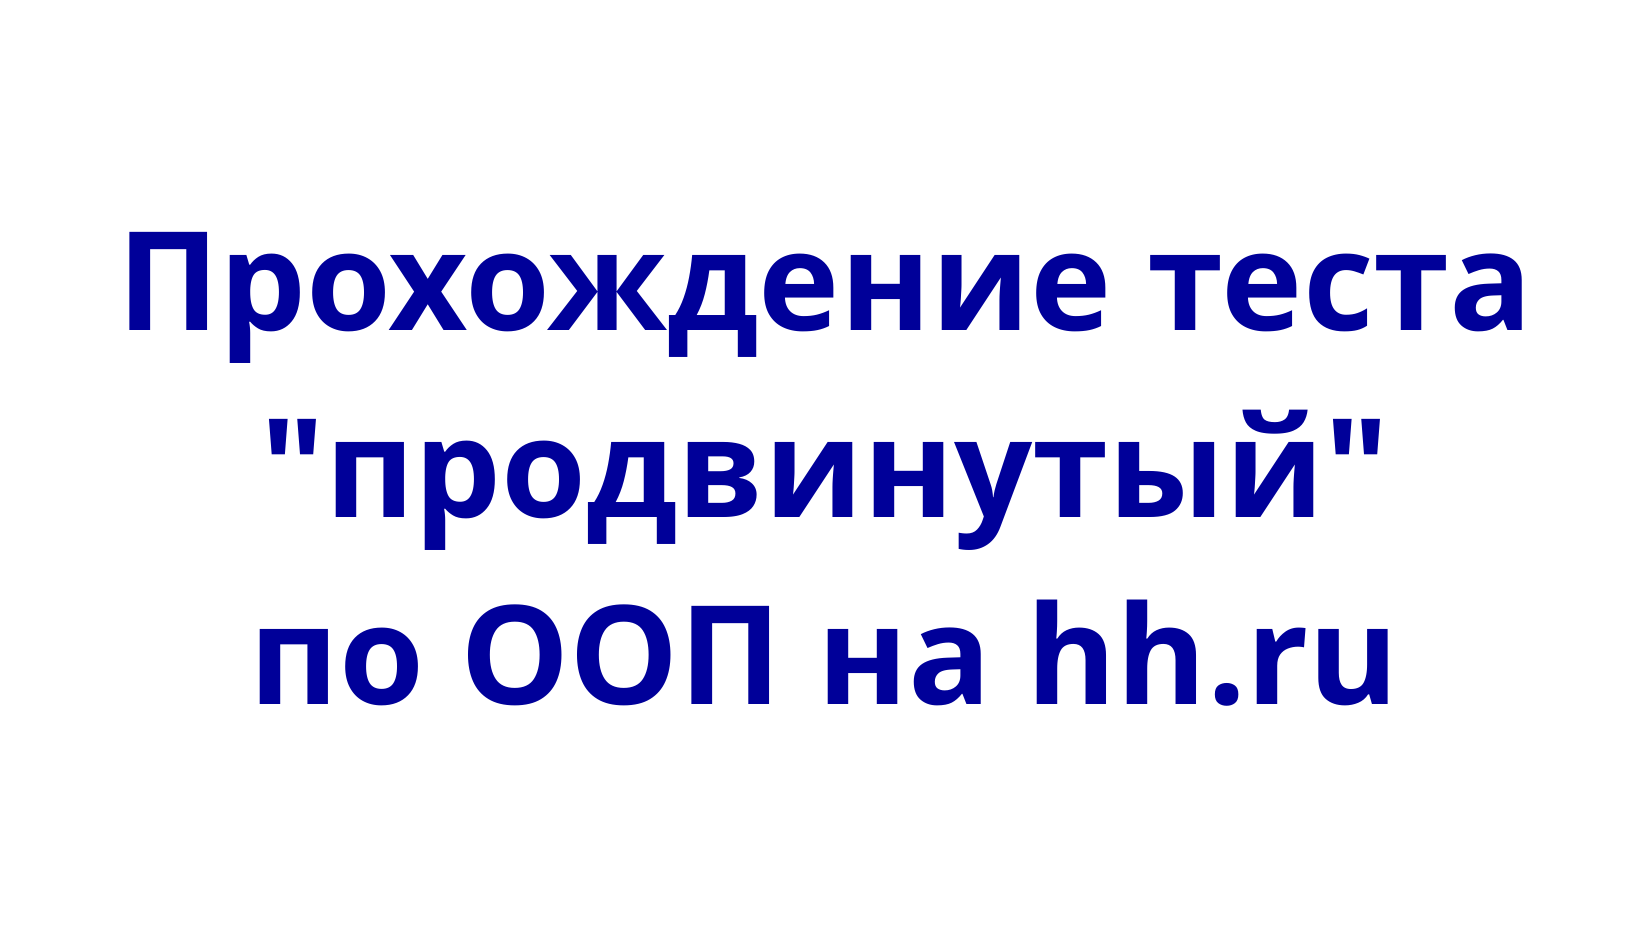

# Прохождение теста "продвинутый"
по ООП на hh.ru